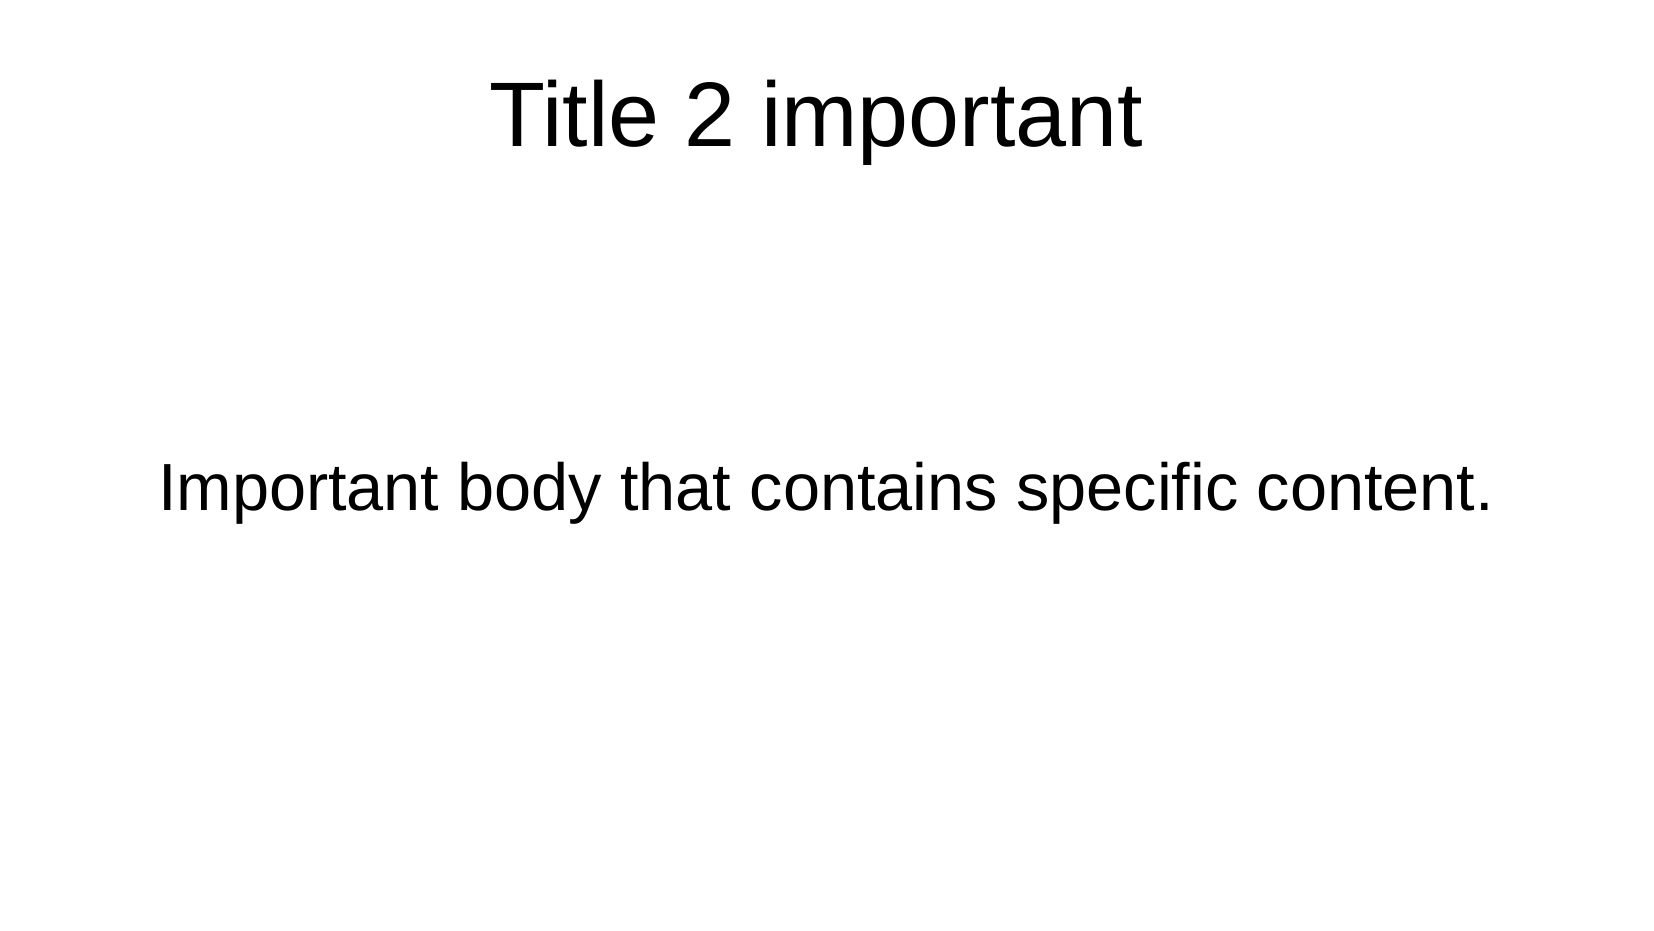

# Title 2 important
Important body that contains specific content.